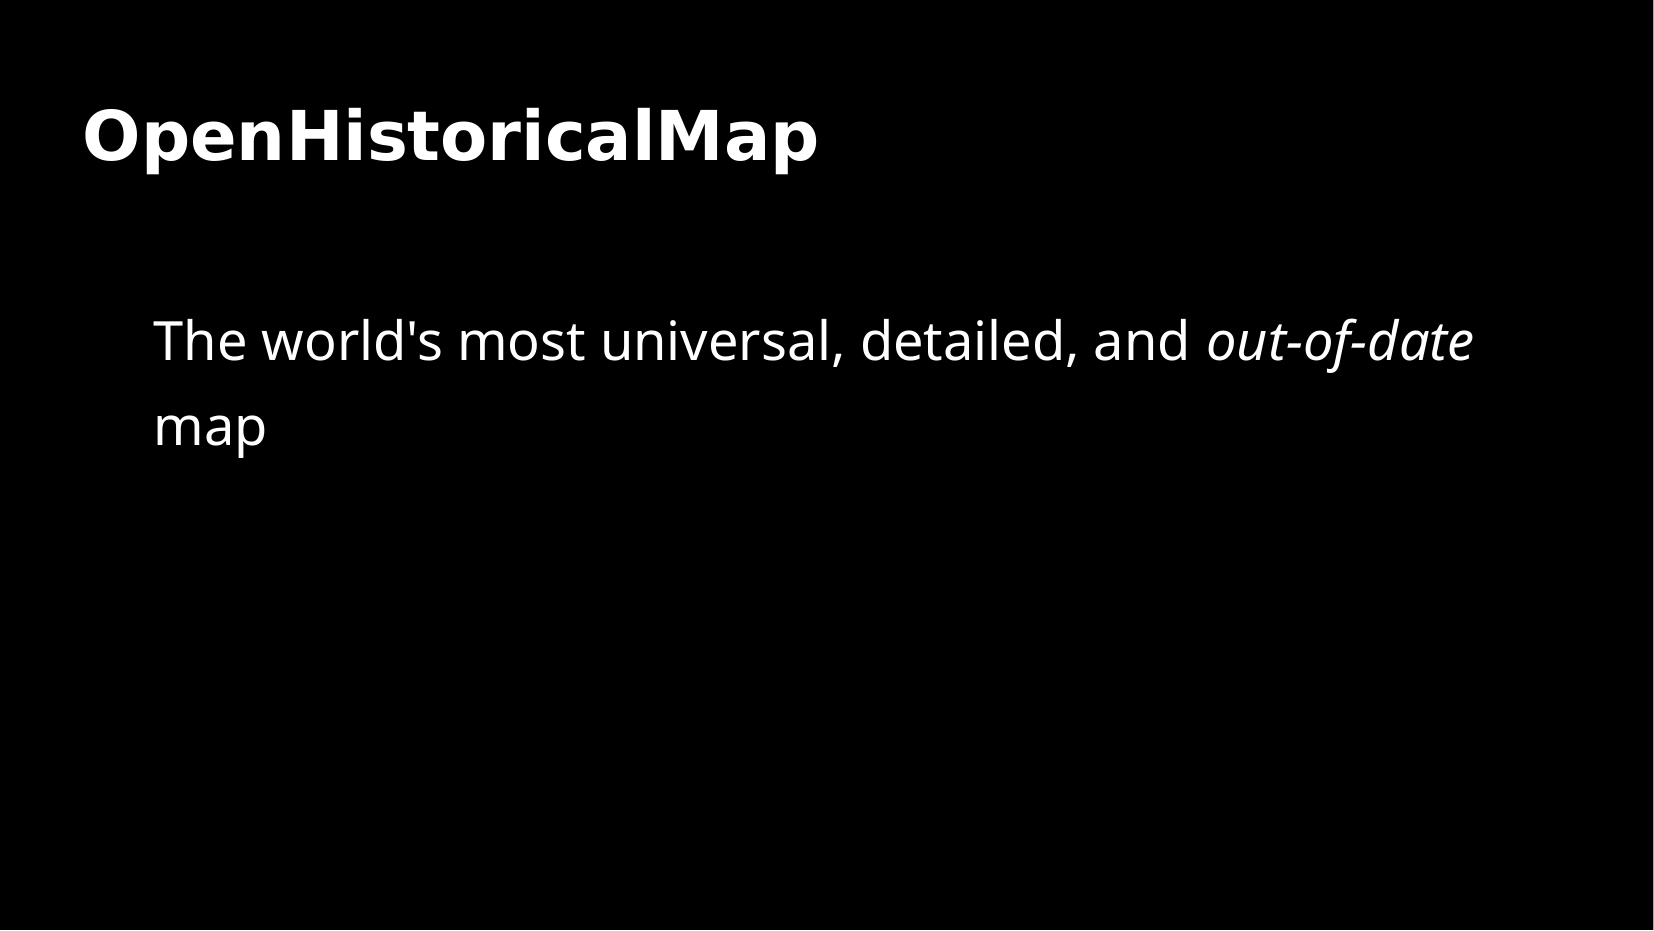

# OpenHistoricalMap
The world's most universal, detailed, and out-of-date map